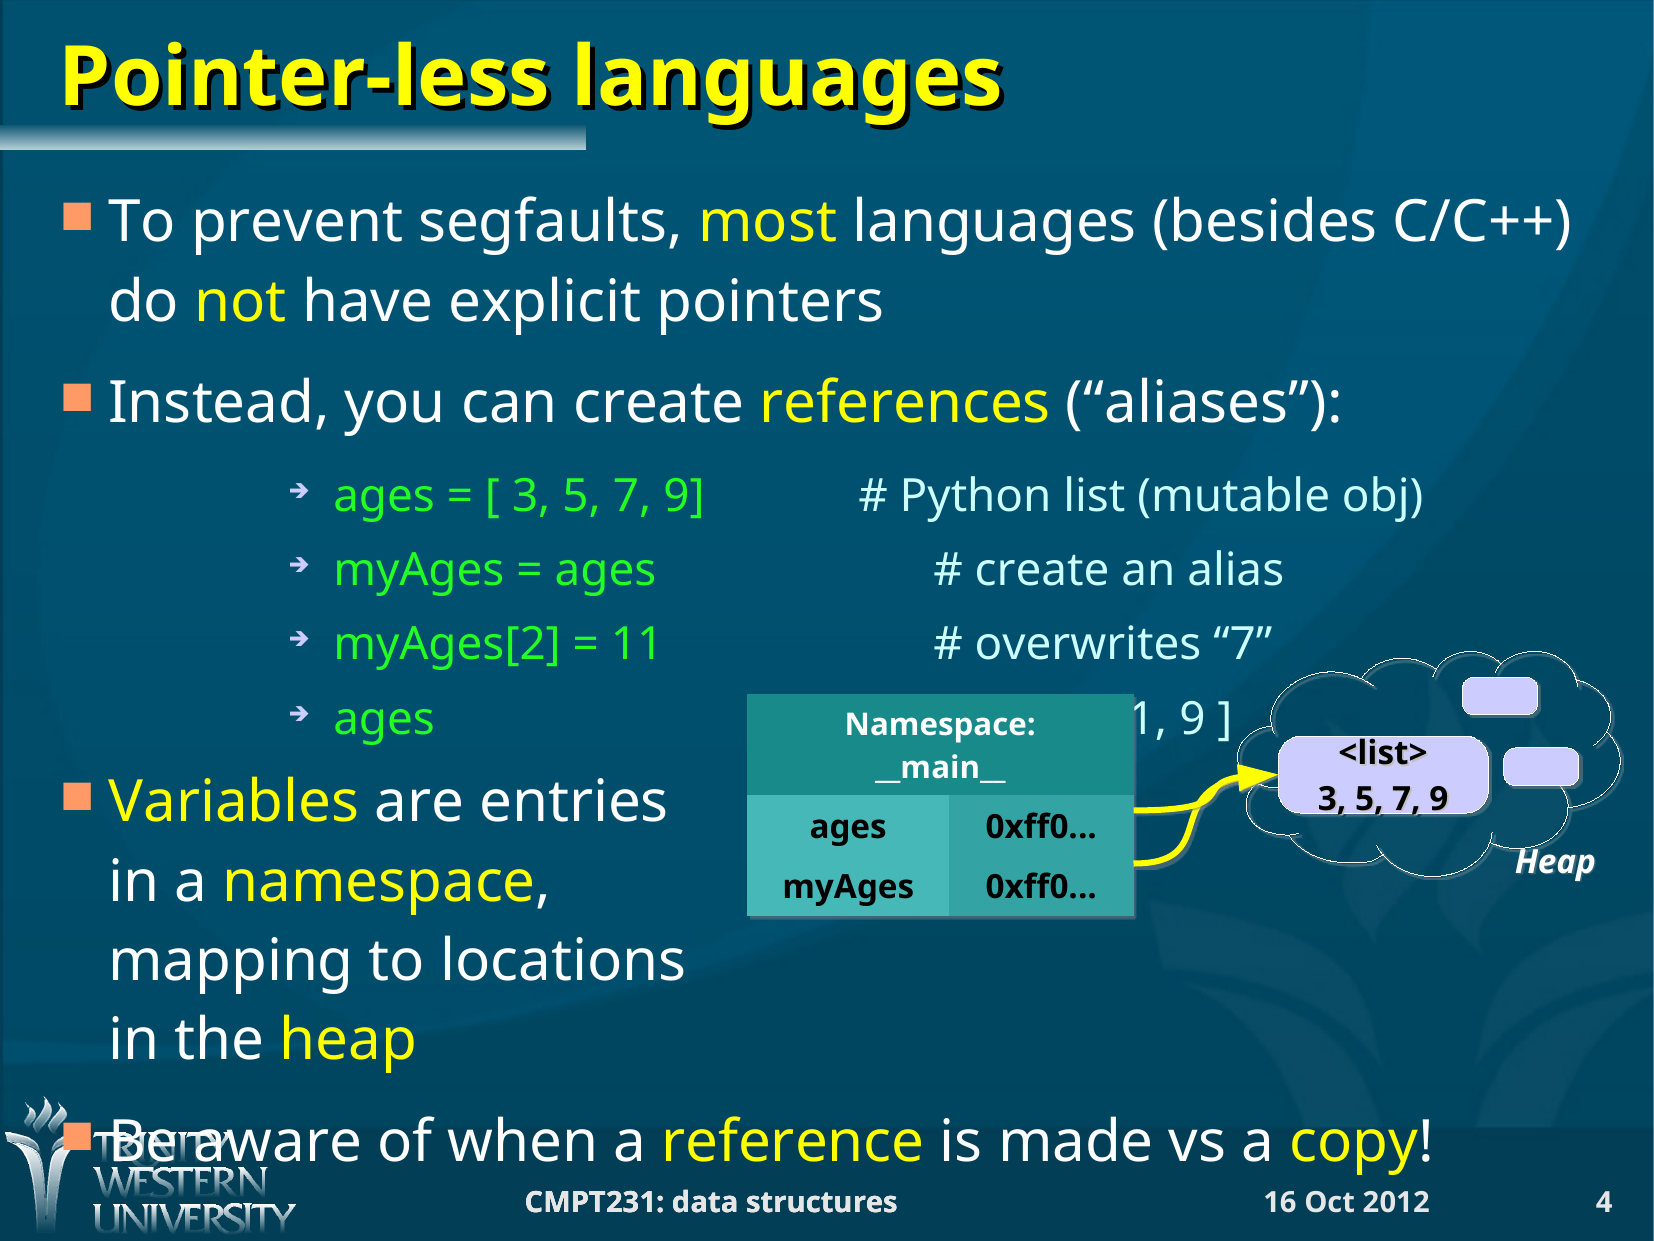

# Pointer-less languages
To prevent segfaults, most languages (besides C/C++) do not have explicit pointers
Instead, you can create references (“aliases”):
ages = [ 3, 5, 7, 9]			# Python list (mutable obj)
myAges = ages				# create an alias
myAges[2] = 11				# overwrites “7”
ages							# [ 3, 5, 11, 9 ]
Variables are entries
in a namespace,
mapping to locations
in the heap
Be aware of when a reference is made vs a copy!
| Namespace: \_\_main\_\_ | |
| --- | --- |
| ages | 0xff0... |
| myAges | 0xff0... |
<list>
3, 5, 7, 9
Heap
CMPT231: data structures
16 Oct 2012
4